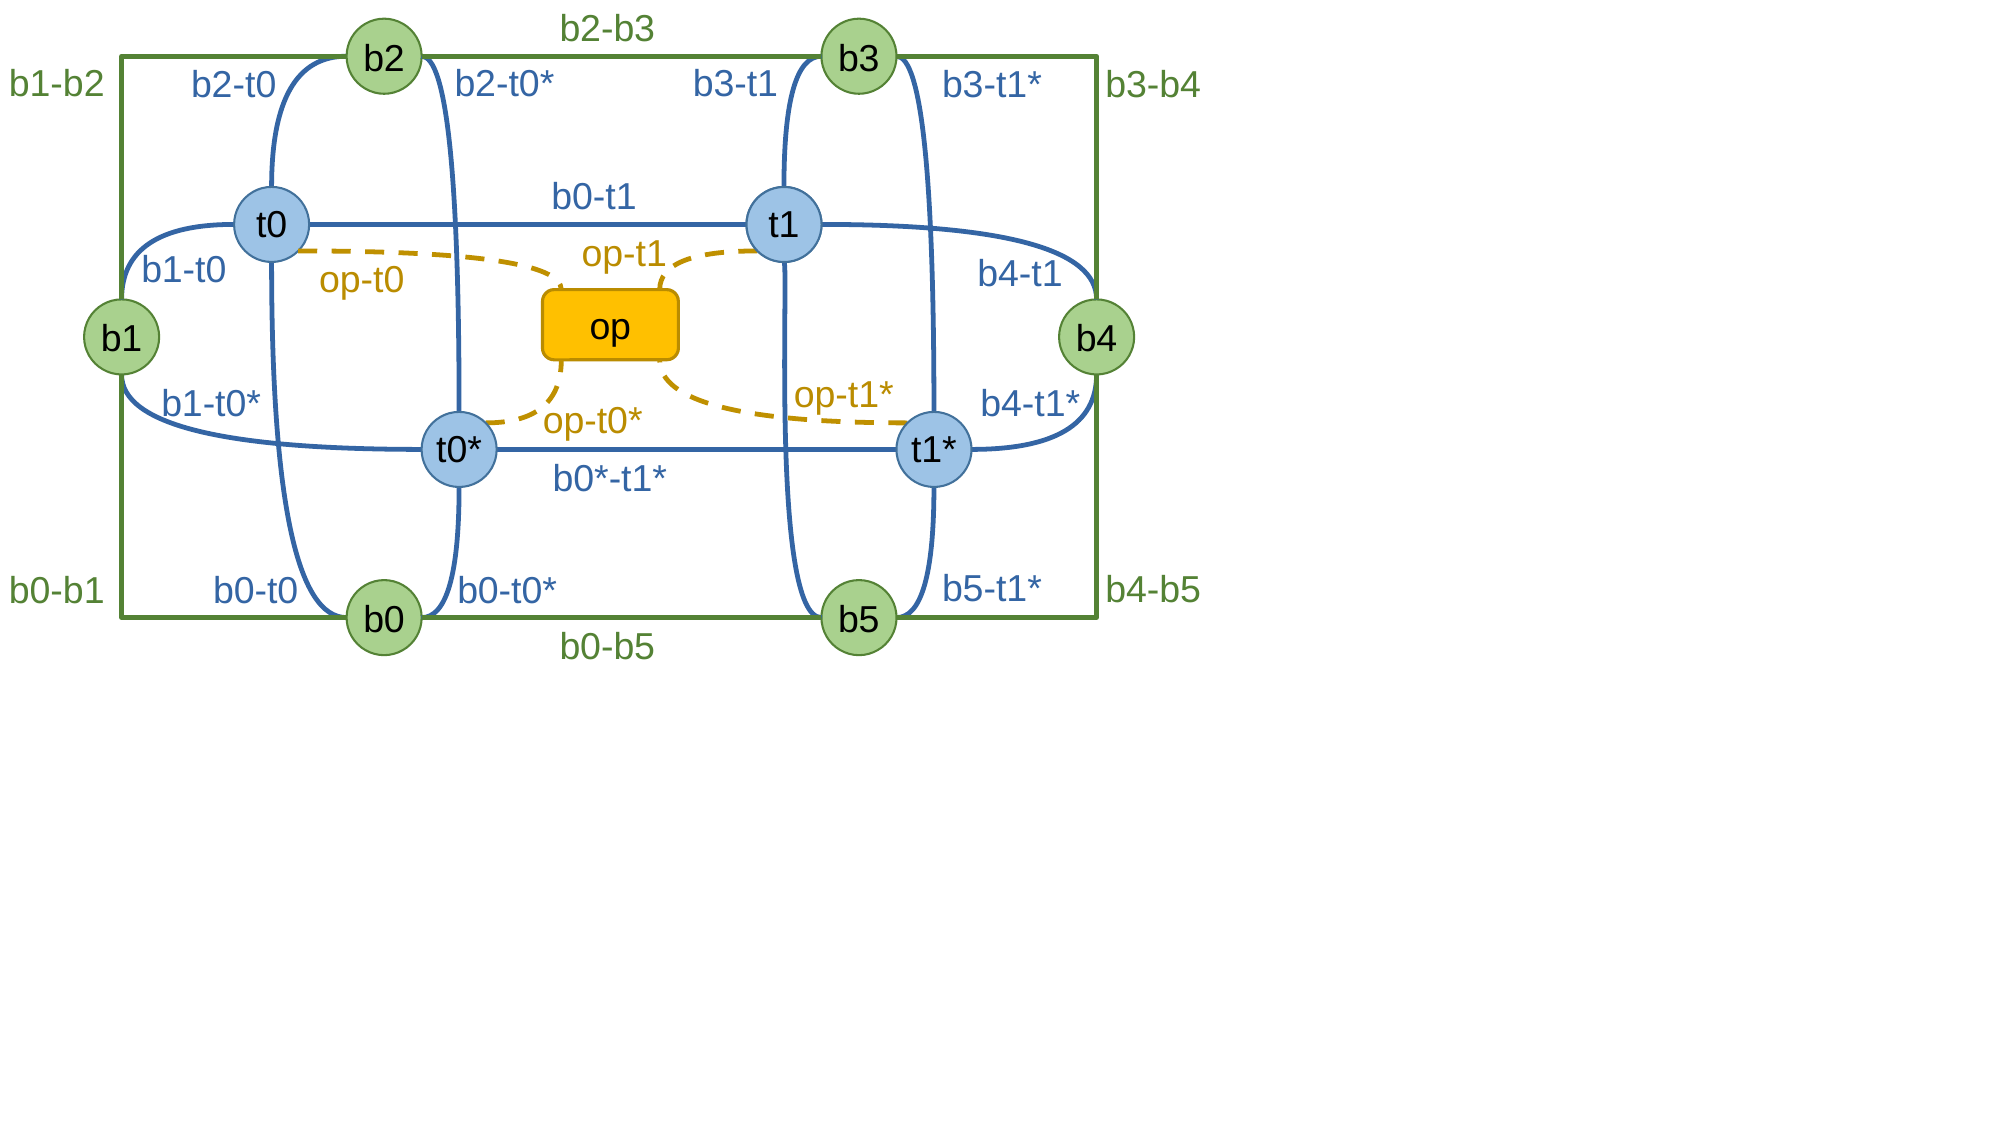

b2-b3
b2
b3
b1-b2
b2-t0*
b3-t1
b2-t0
b3-t1*
b3-b4
b0-t1
t0
t1
t1
op-t1
b1-t0
b4-t1
op-t0
op
b1
b4
op-t1*
b1-t0*
b4-t1*
op-t0*
t0*
t1*
b0*-t1*
b5-t1*
b4-b5
b0-b1
b0-t0
b0-t0*
A
b0
b5
b0-b5